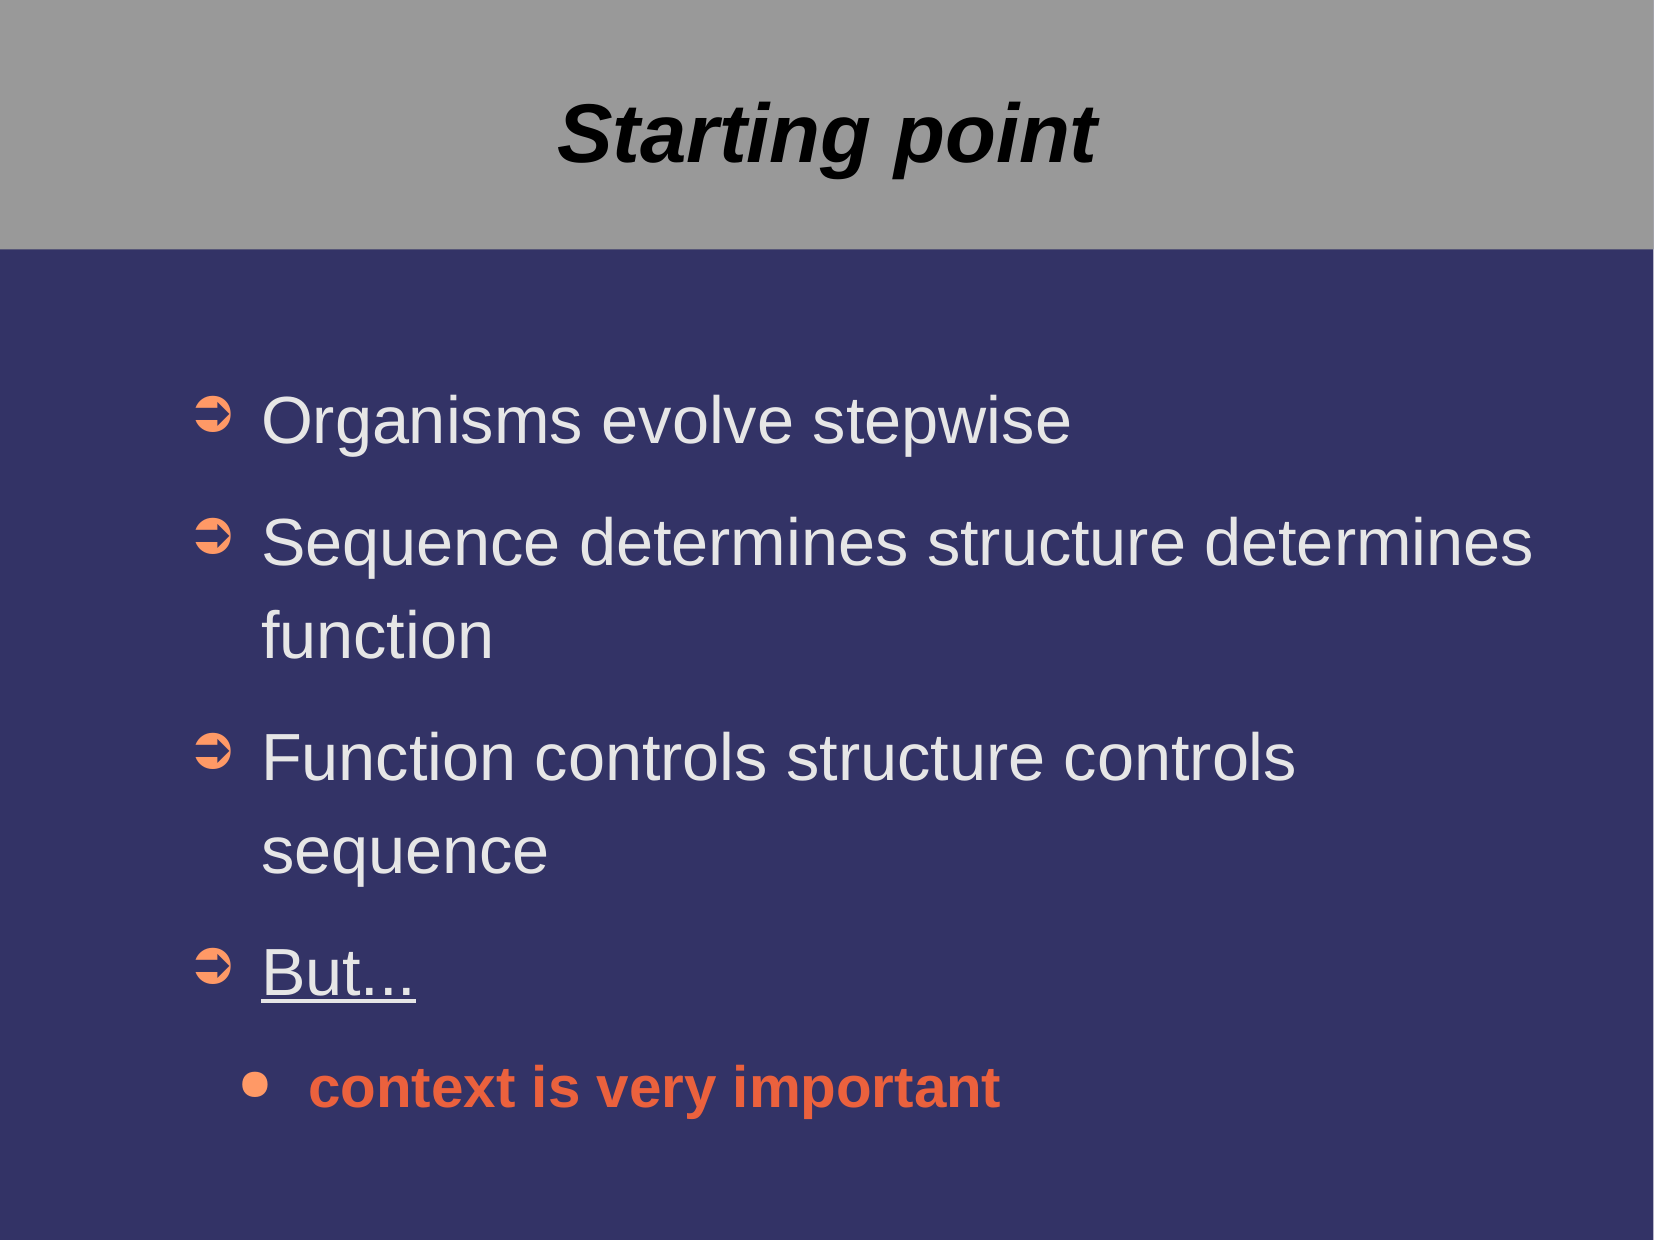

# Starting point
Organisms evolve stepwise
Sequence determines structure determines function
Function controls structure controls sequence
But...
context is very important